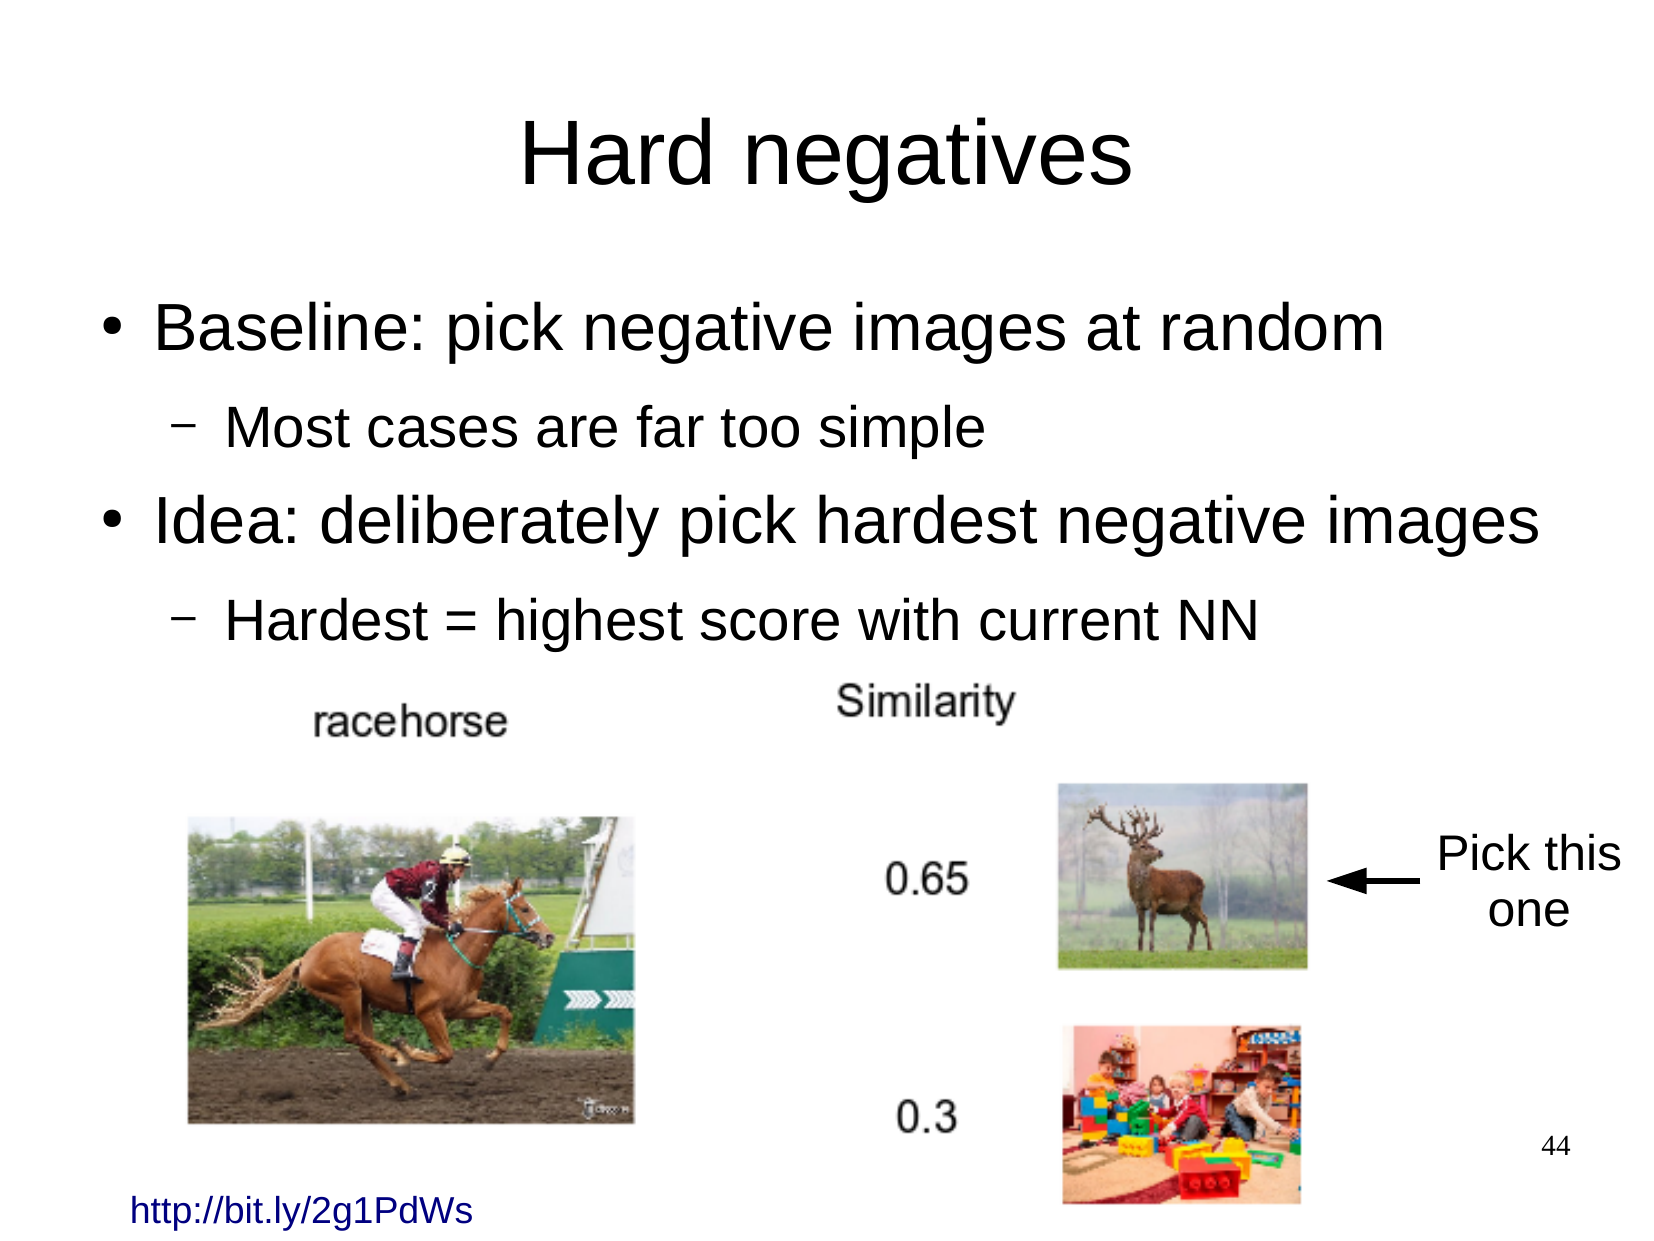

# Hard negatives
Baseline: pick negative images at random
Most cases are far too simple
Idea: deliberately pick hardest negative images
Hardest = highest score with current NN
Pick this
one
44
http://bit.ly/2g1PdWs